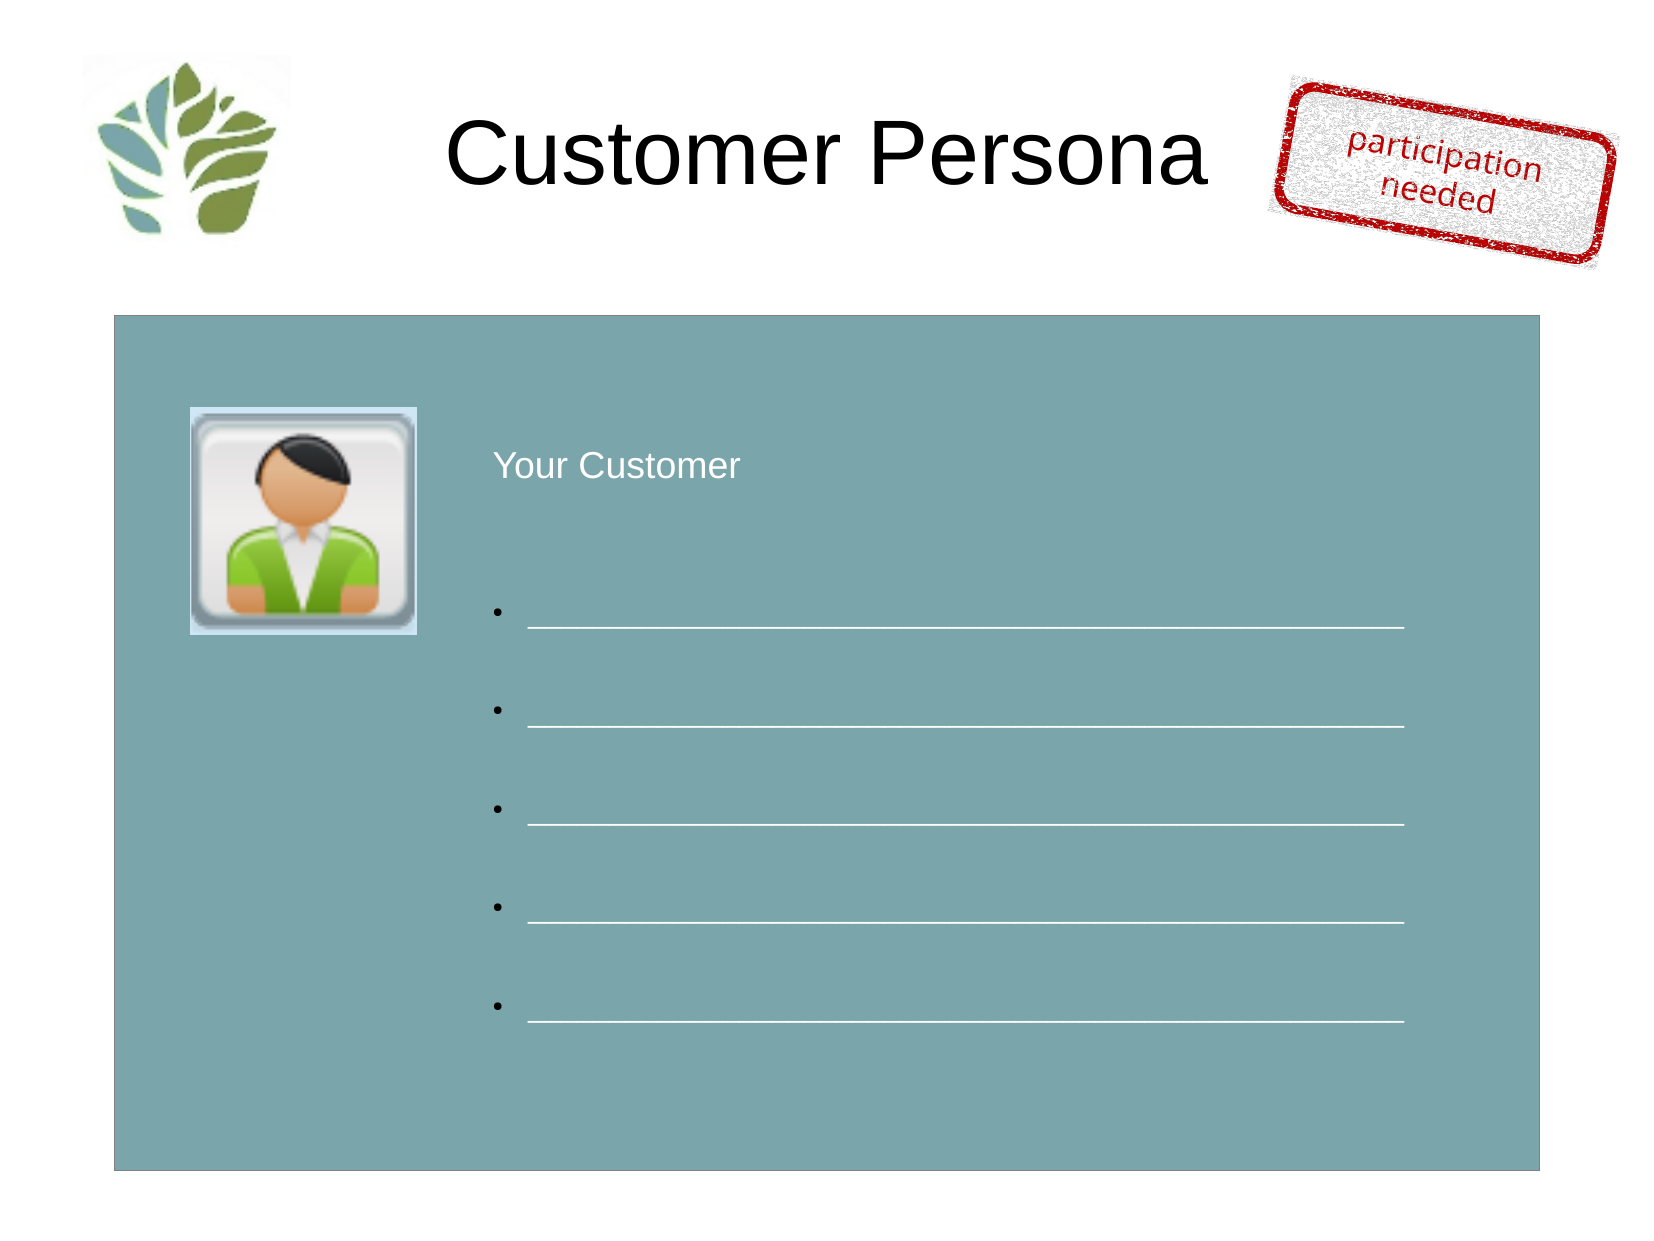

# Customer Persona
participation
needed
Your Customer
______________________________________________________
______________________________________________________
______________________________________________________
______________________________________________________
______________________________________________________